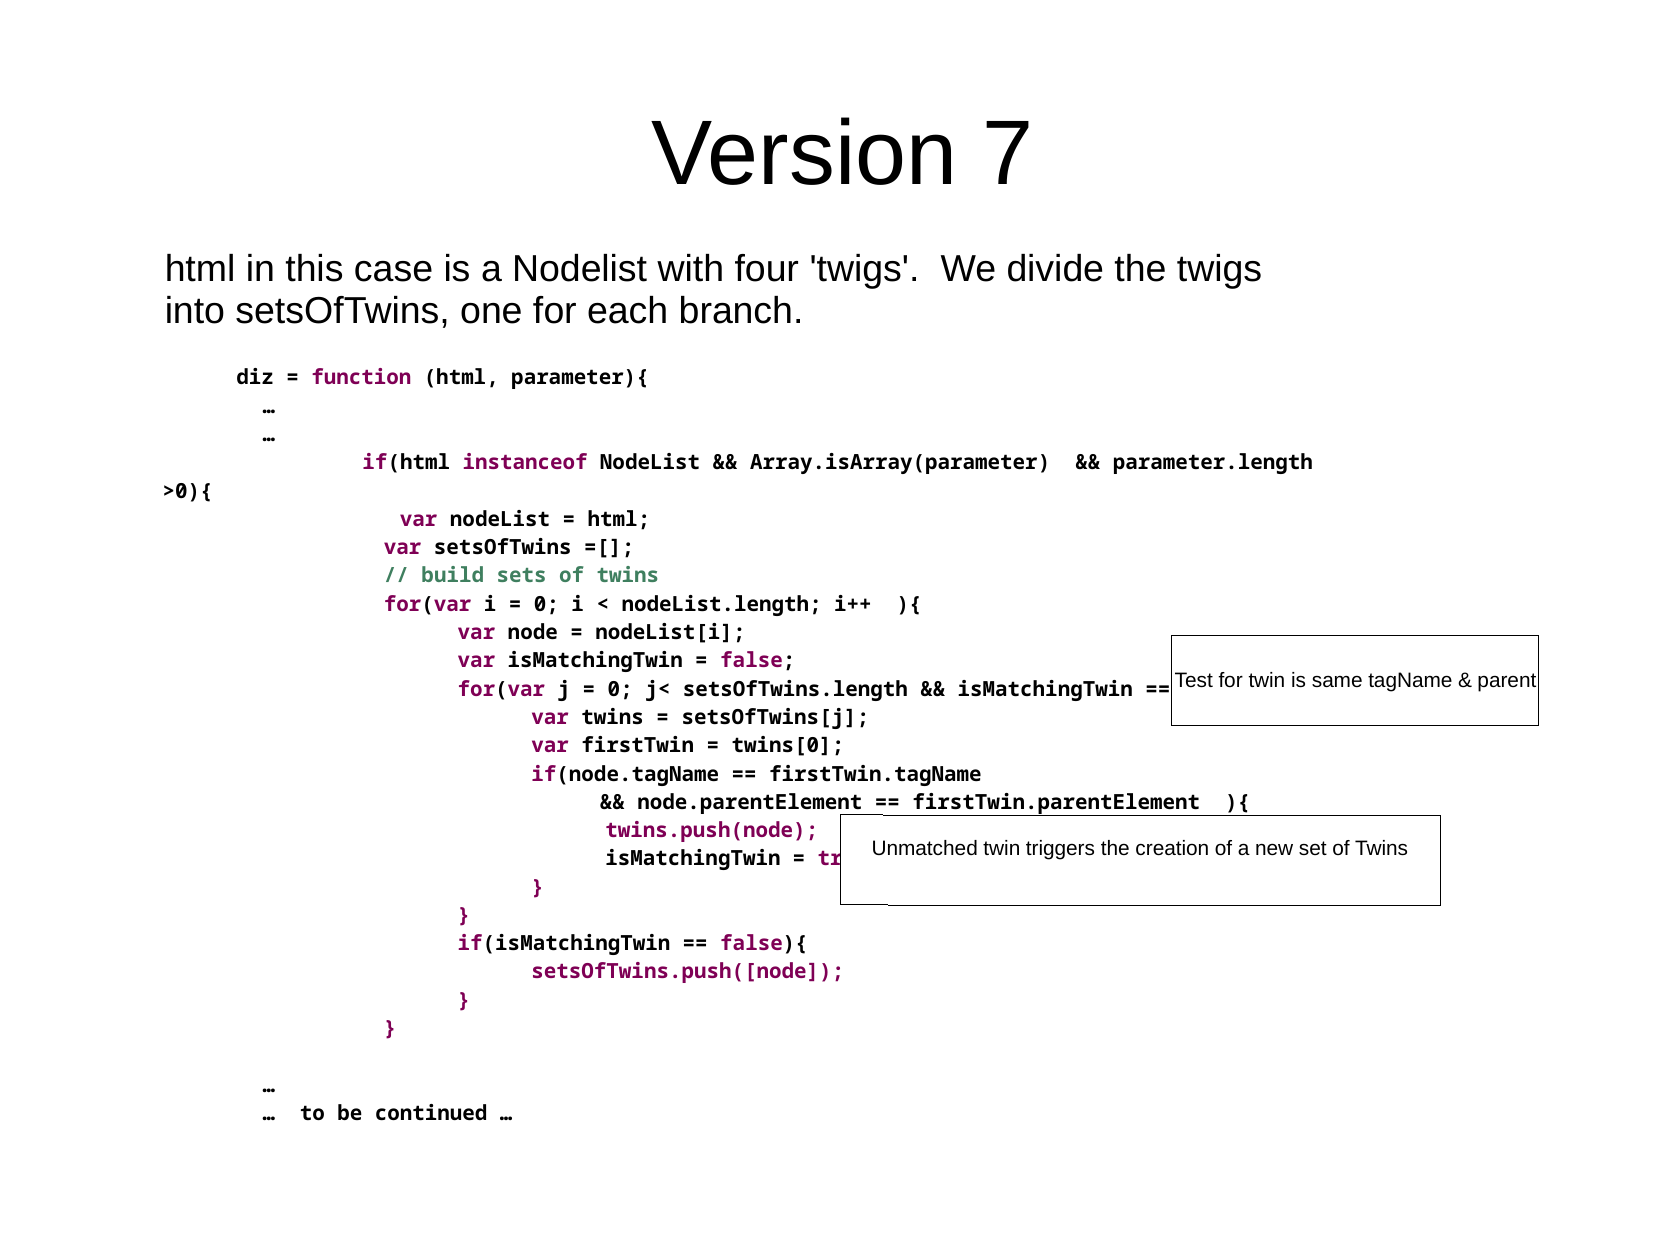

# Version 7
html in this case is a Nodelist with four 'twigs'. We divide the twigs into setsOfTwins, one for each branch.
	diz = function (html, parameter){
 …
 …
 if(html instanceof NodeList && Array.isArray(parameter) && parameter.length >0){
 var nodeList = html;
			var setsOfTwins =[];
			// build sets of twins
			for(var i = 0; i < nodeList.length; i++ ){
				var node = nodeList[i];
				var isMatchingTwin = false;
				for(var j = 0; j< setsOfTwins.length && isMatchingTwin == false; j++){
					var twins = setsOfTwins[j];
					var firstTwin = twins[0];
					if(node.tagName == firstTwin.tagName
 && node.parentElement == firstTwin.parentElement ){
						twins.push(node);
						isMatchingTwin = true;
					}
				}
				if(isMatchingTwin == false){
					setsOfTwins.push([node]);
				}
			}
 …
 … to be continued …
Test for twin is same tagName & parent
Unmatched twin triggers the creation of a new set of Twins